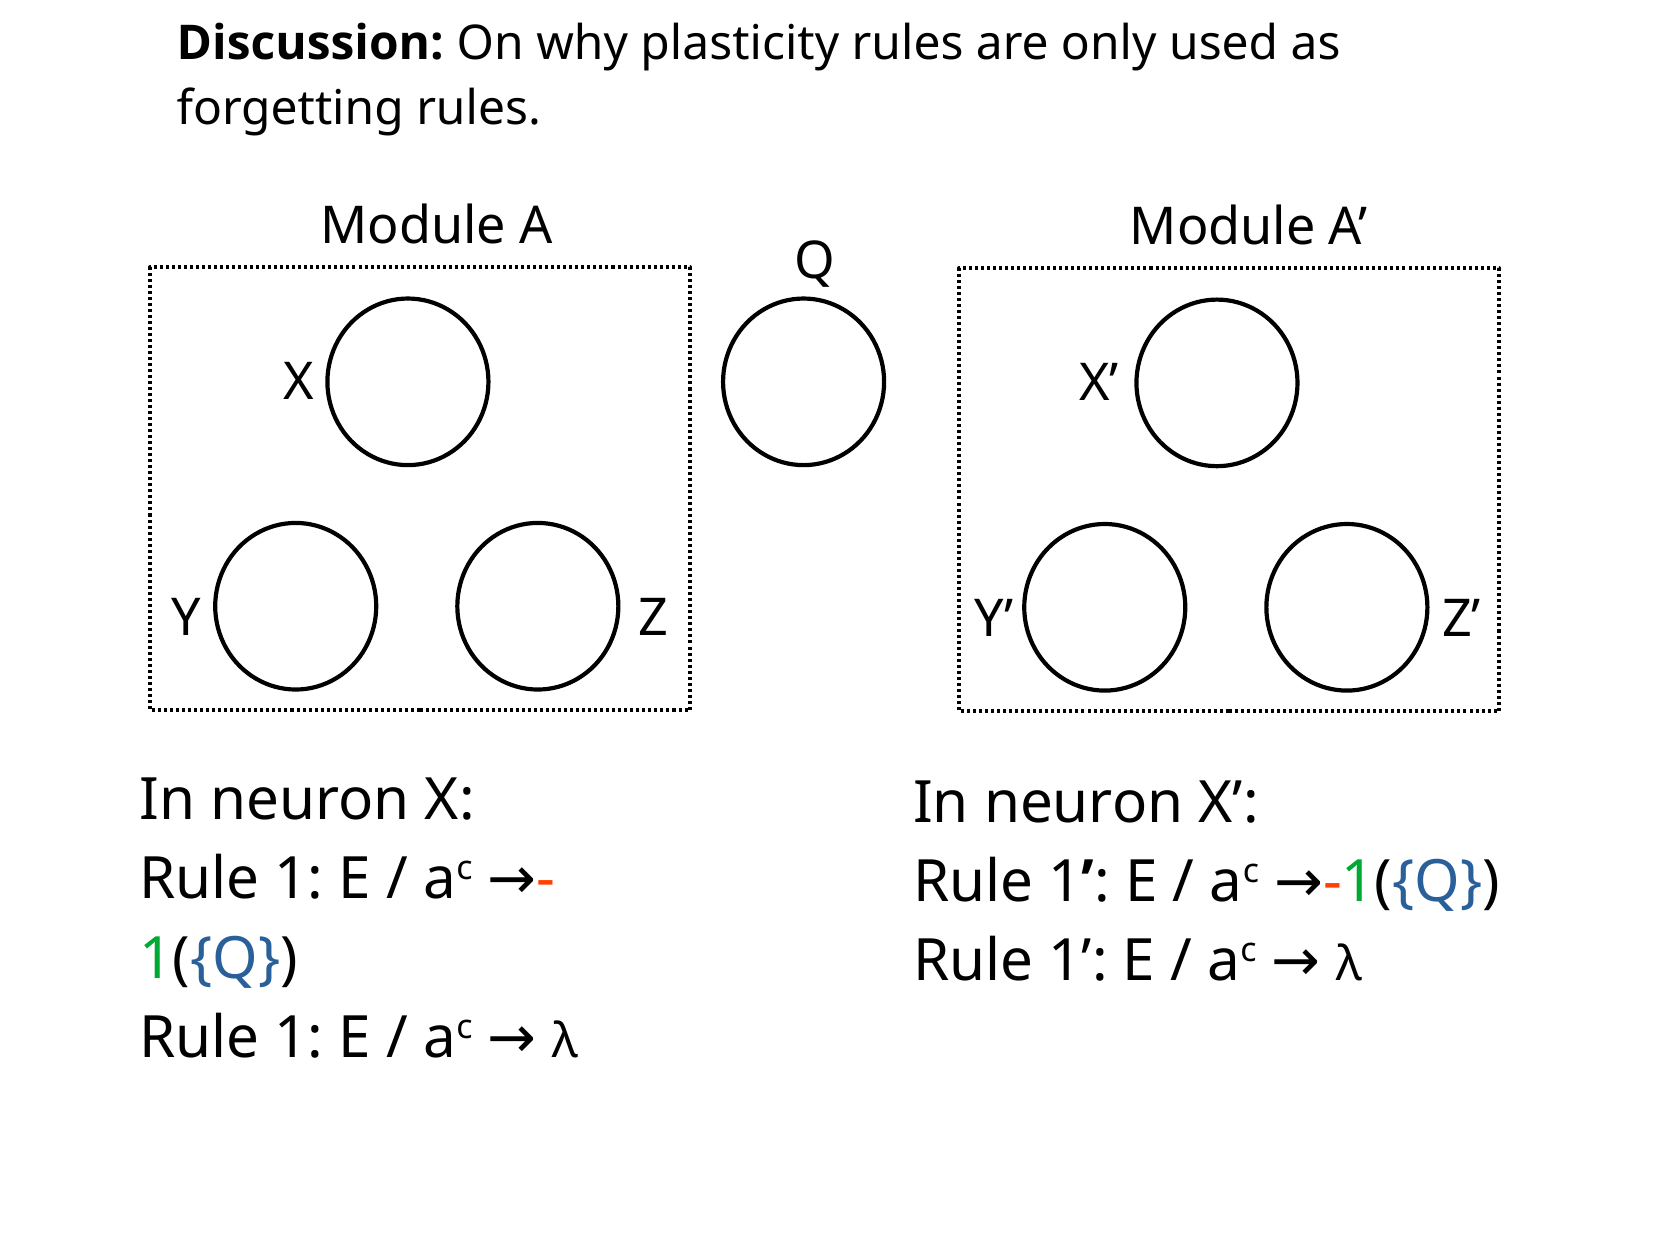

Discussion: On why plasticity rules are only used as forgetting rules.
Module A
Module A’
Q
X
X’
Y
Z
Y’
Z’
In neuron X:
Rule 1: E / ac →-1({Q})
Rule 1: E / ac → λ
In neuron X’:
Rule 1’: E / ac →-1({Q})
Rule 1’: E / ac → λ